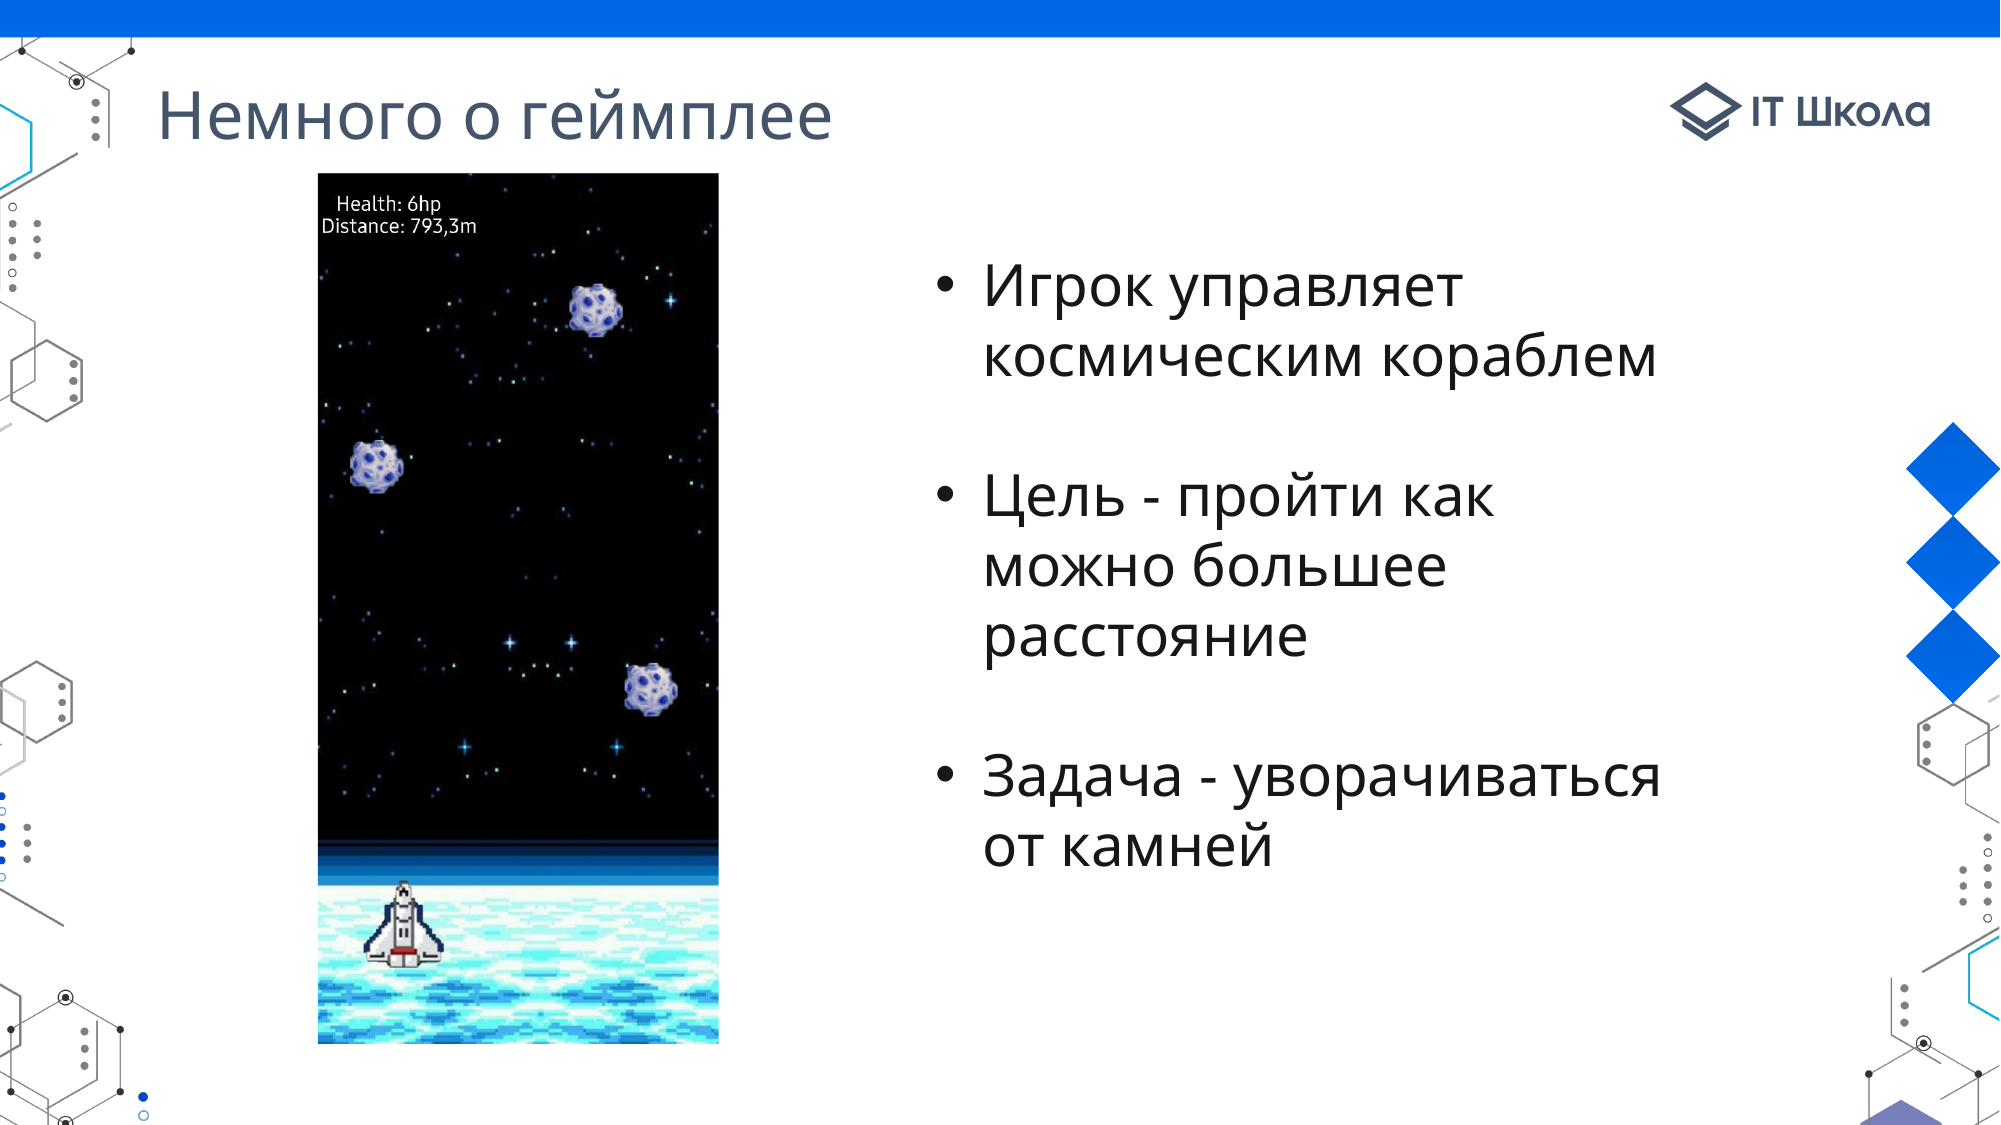

# Немного о геймплее
Игрок управляет космическим кораблем
Цель - пройти как можно большее расстояние
Задача - уворачиваться от камней